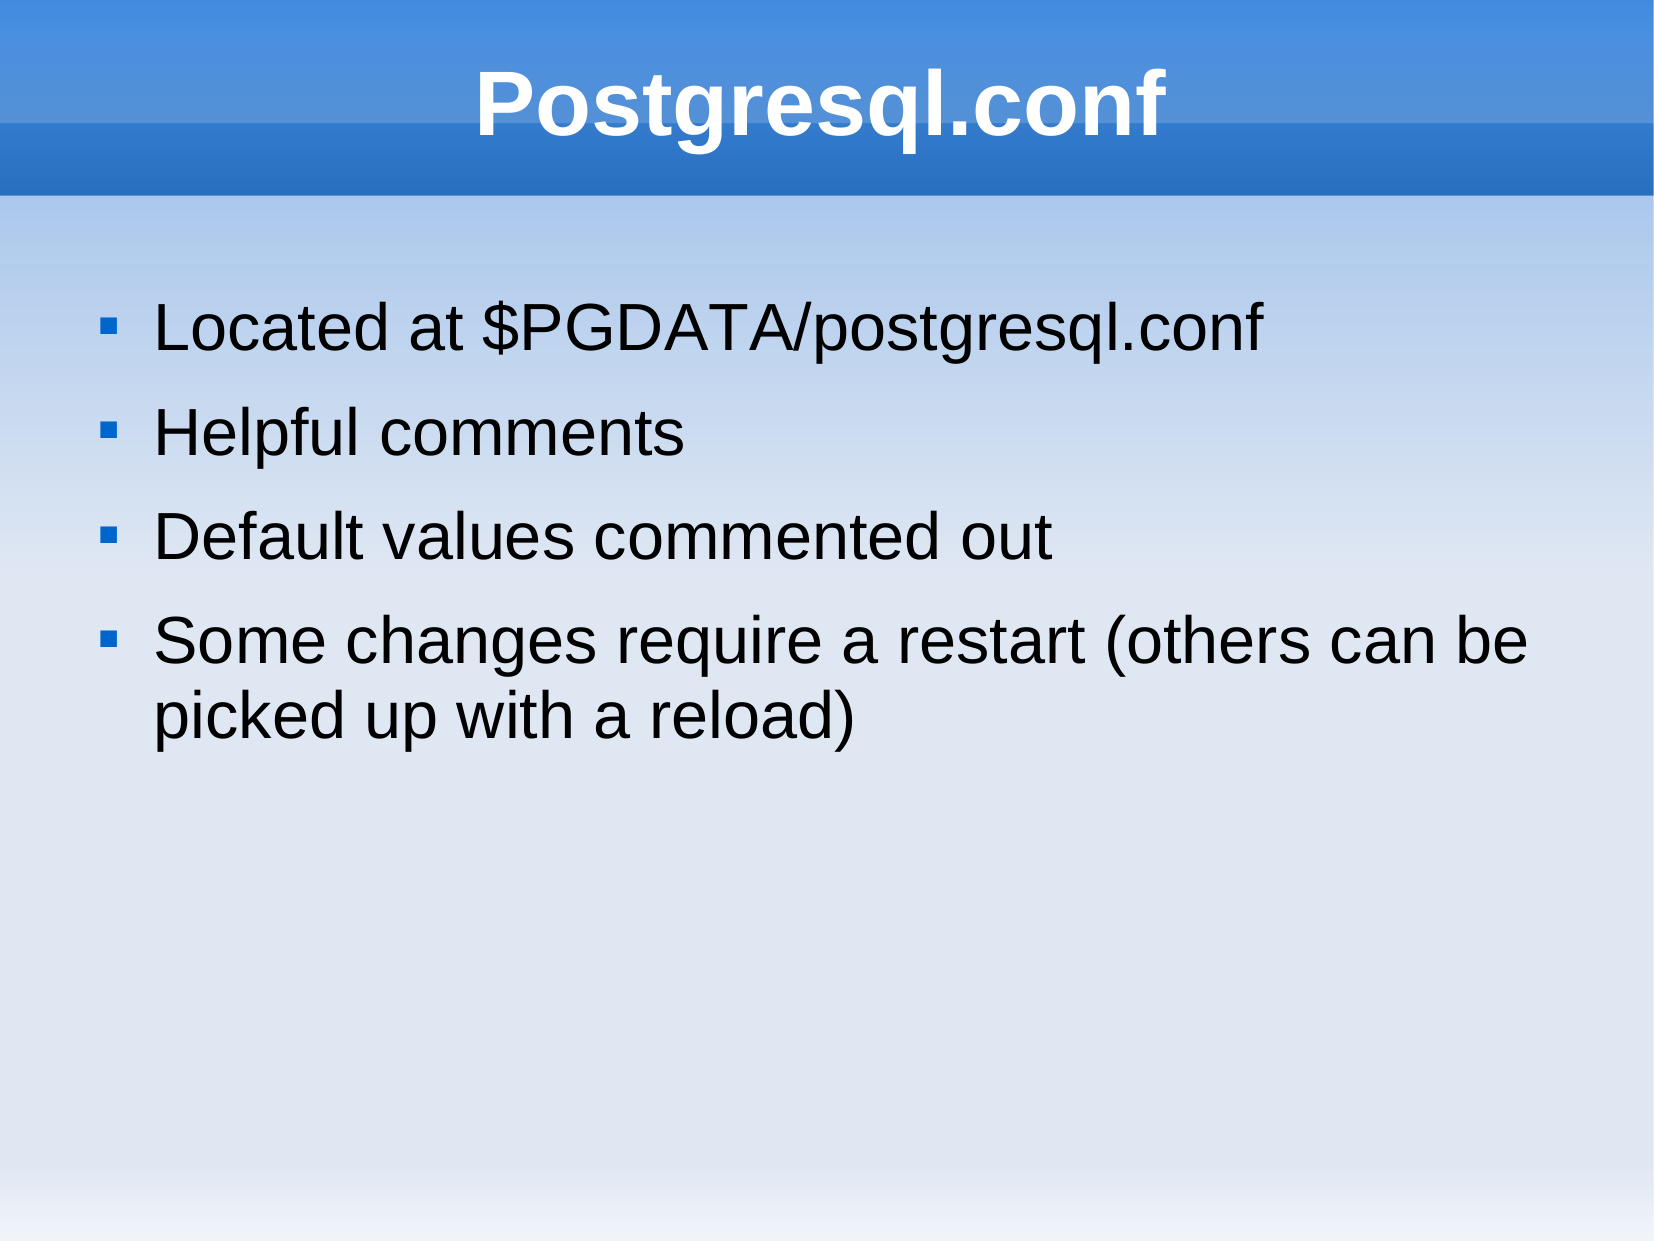

# Postgresql.conf
Located at $PGDATA/postgresql.conf
Helpful comments
Default values commented out
Some changes require a restart (others can be picked up with a reload)